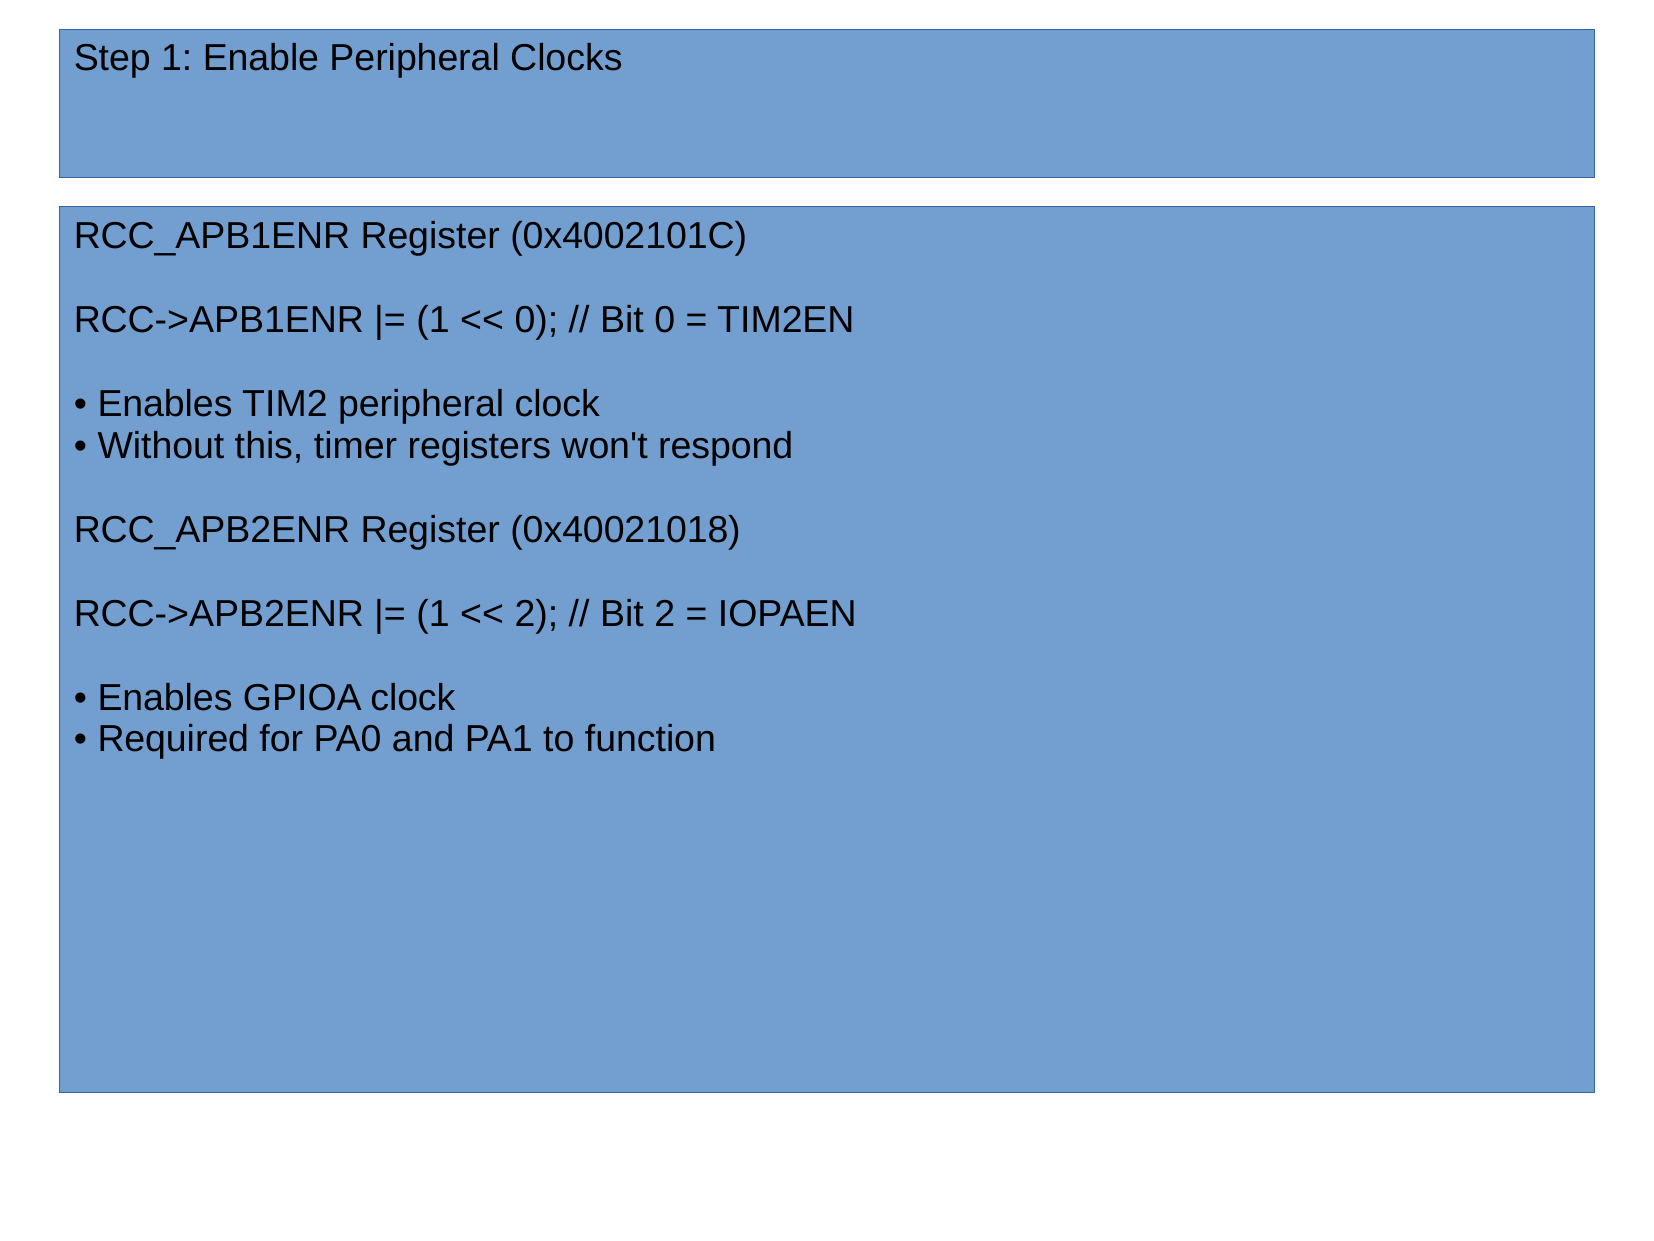

Step 1: Enable Peripheral Clocks
RCC_APB1ENR Register (0x4002101C)
RCC->APB1ENR |= (1 << 0); // Bit 0 = TIM2EN
• Enables TIM2 peripheral clock
• Without this, timer registers won't respond
RCC_APB2ENR Register (0x40021018)
RCC->APB2ENR |= (1 << 2); // Bit 2 = IOPAEN
• Enables GPIOA clock
• Required for PA0 and PA1 to function